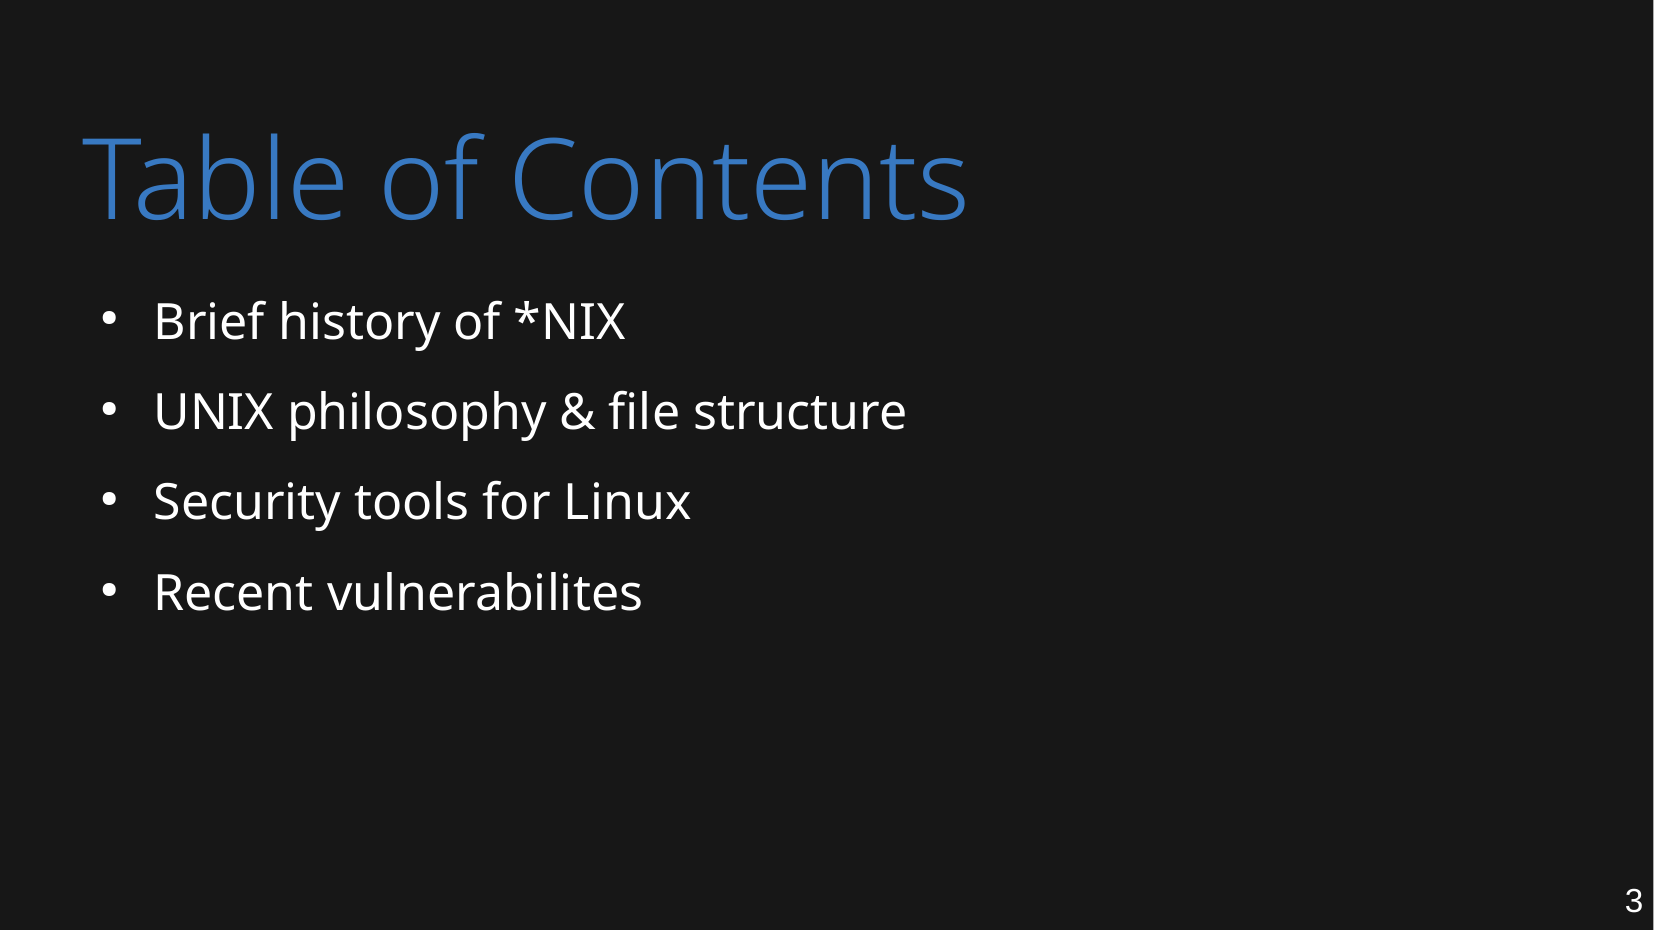

# Table of Contents
Brief history of *NIX
UNIX philosophy & file structure
Security tools for Linux
Recent vulnerabilites